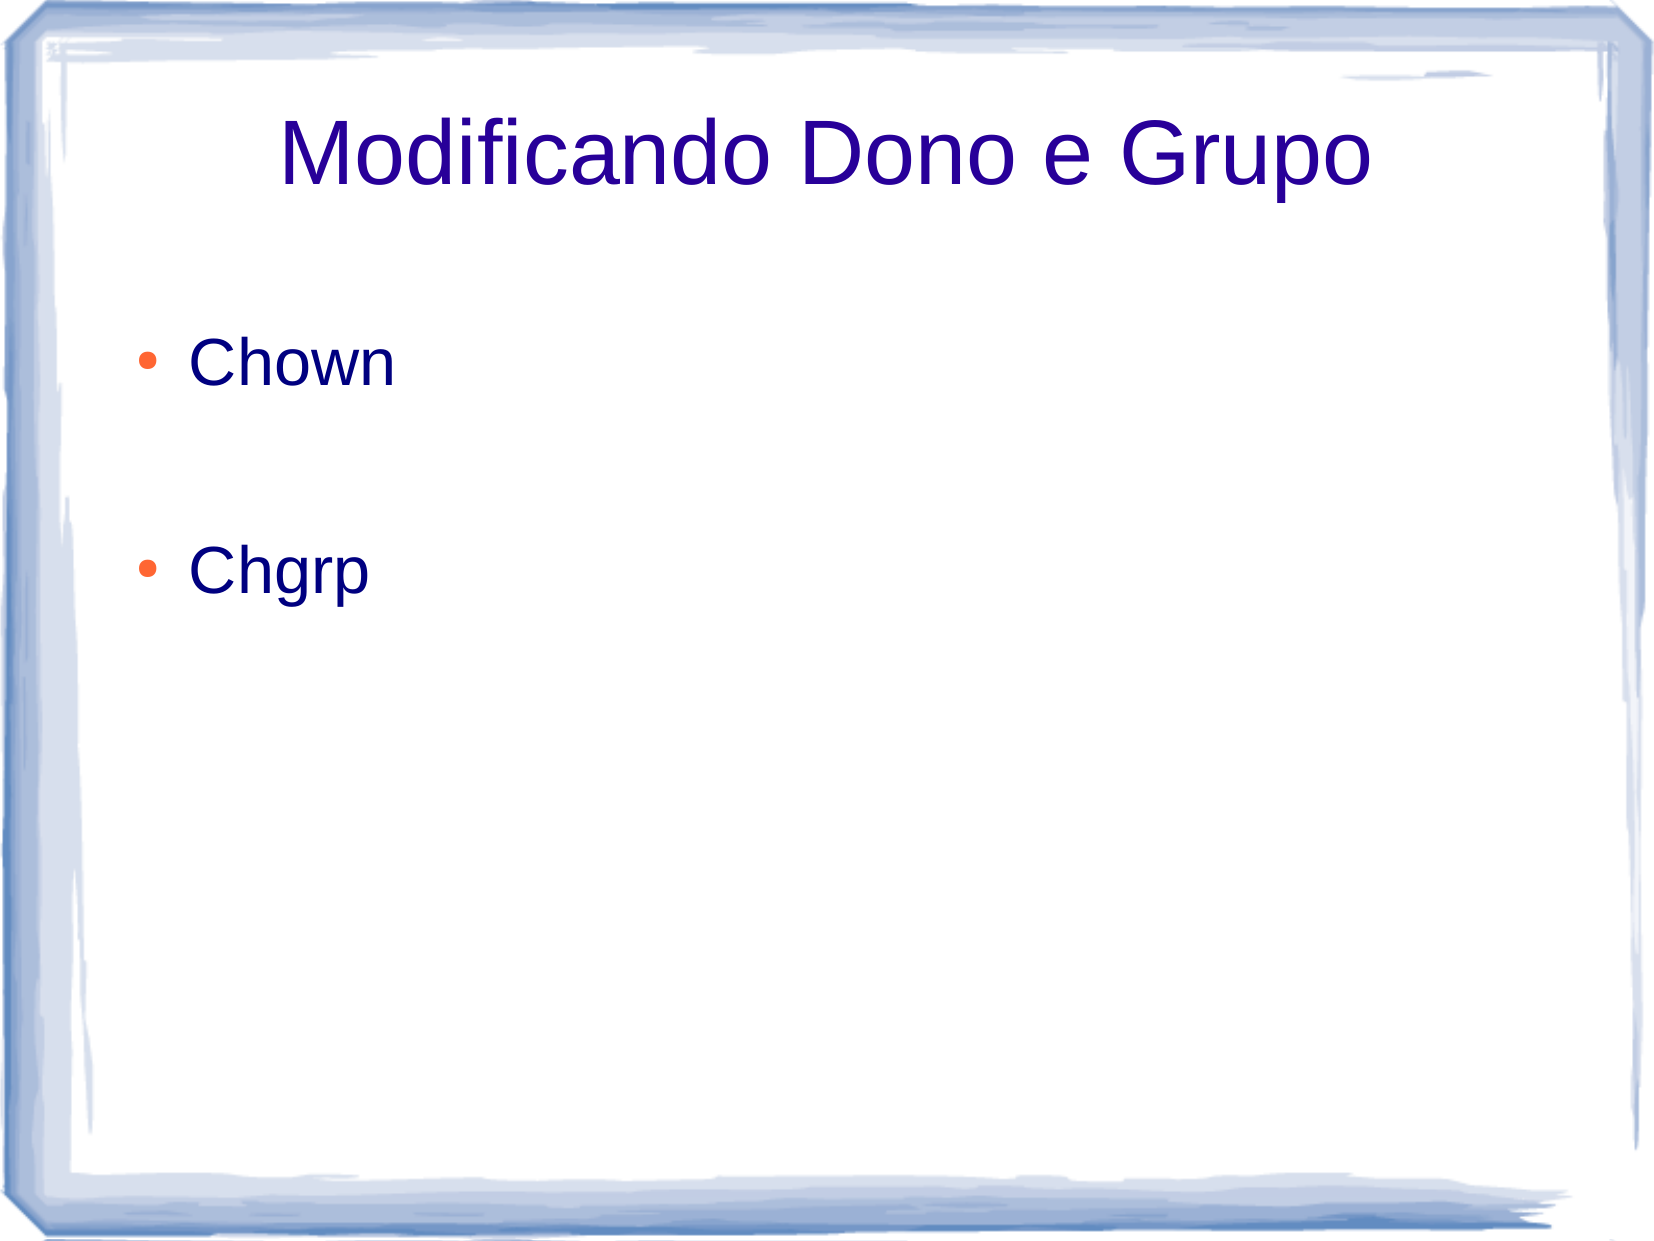

# Modificando Dono e Grupo
Chown
Chgrp